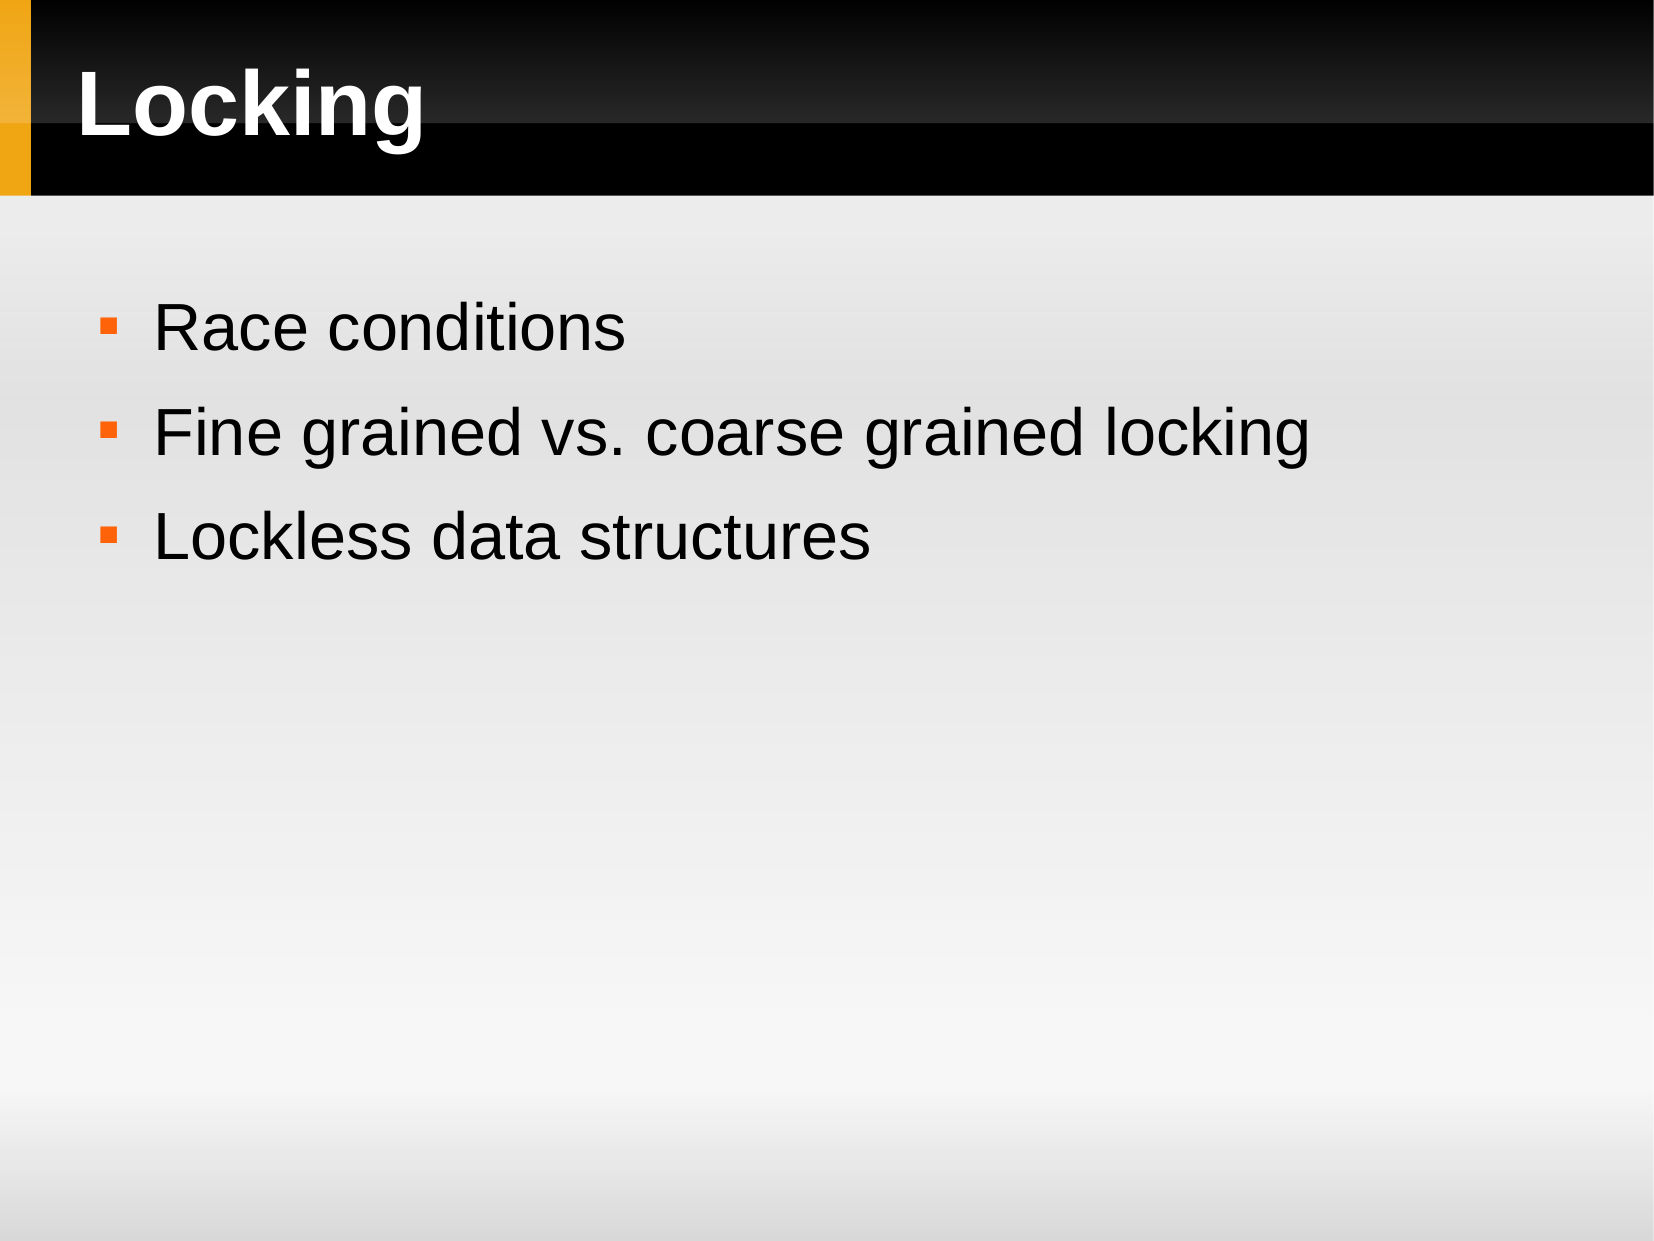

# Locking
Race conditions
Fine grained vs. coarse grained locking
Lockless data structures